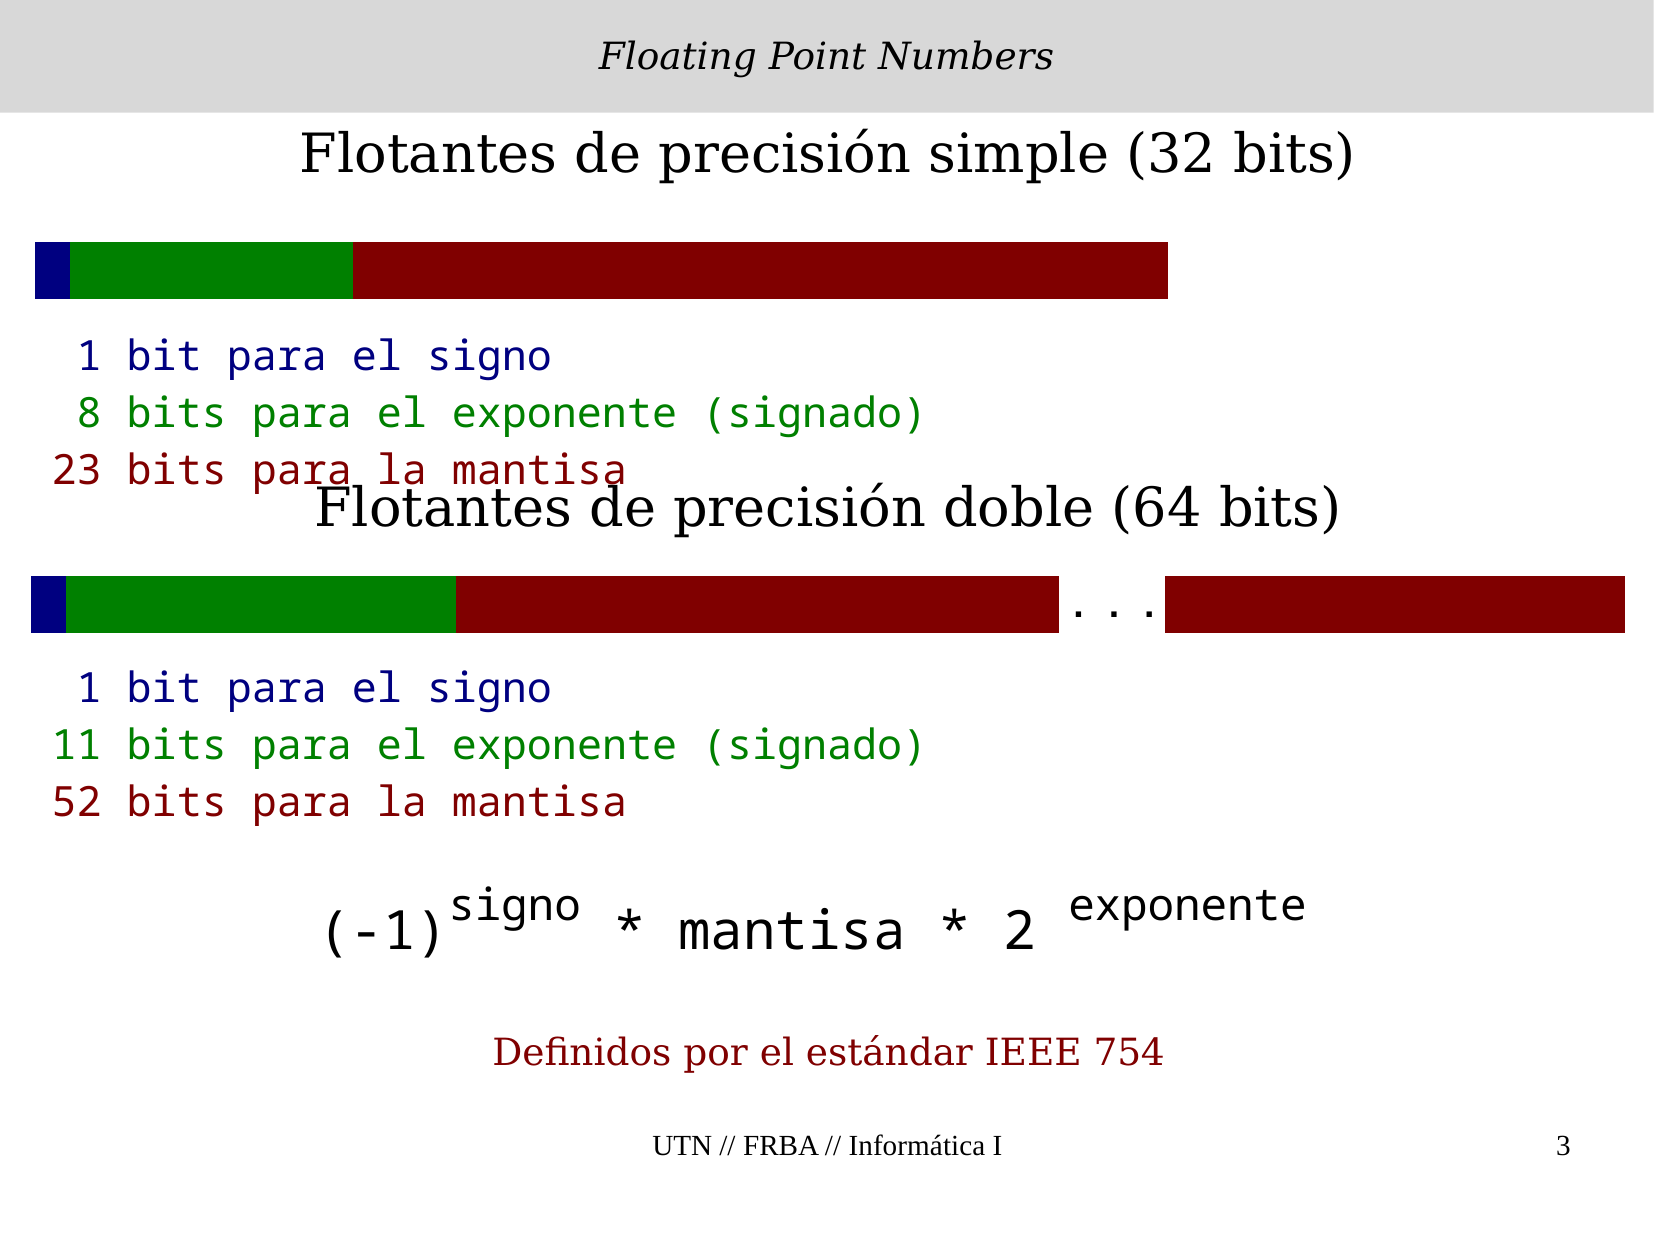

Floating Point Numbers
Flotantes de precisión simple (32 bits)
| | | | | | | | | | | | | | | | | | | | | | | | | | | | | | | | |
| --- | --- | --- | --- | --- | --- | --- | --- | --- | --- | --- | --- | --- | --- | --- | --- | --- | --- | --- | --- | --- | --- | --- | --- | --- | --- | --- | --- | --- | --- | --- | --- |
 1 bit para el signo
 8 bits para el exponente (signado)
23 bits para la mantisa
Flotantes de precisión doble (64 bits)
| | | | | | | | | | | | | | | | | | | | | | | | | | | | | | . | . | . | | | | | | | | | | | | | |
| --- | --- | --- | --- | --- | --- | --- | --- | --- | --- | --- | --- | --- | --- | --- | --- | --- | --- | --- | --- | --- | --- | --- | --- | --- | --- | --- | --- | --- | --- | --- | --- | --- | --- | --- | --- | --- | --- | --- | --- | --- | --- | --- | --- | --- |
 1 bit para el signo
11 bits para el exponente (signado)
52 bits para la mantisa
(-1)signo * mantisa * 2 exponente
Definidos por el estándar IEEE 754
UTN // FRBA // Informática I
3